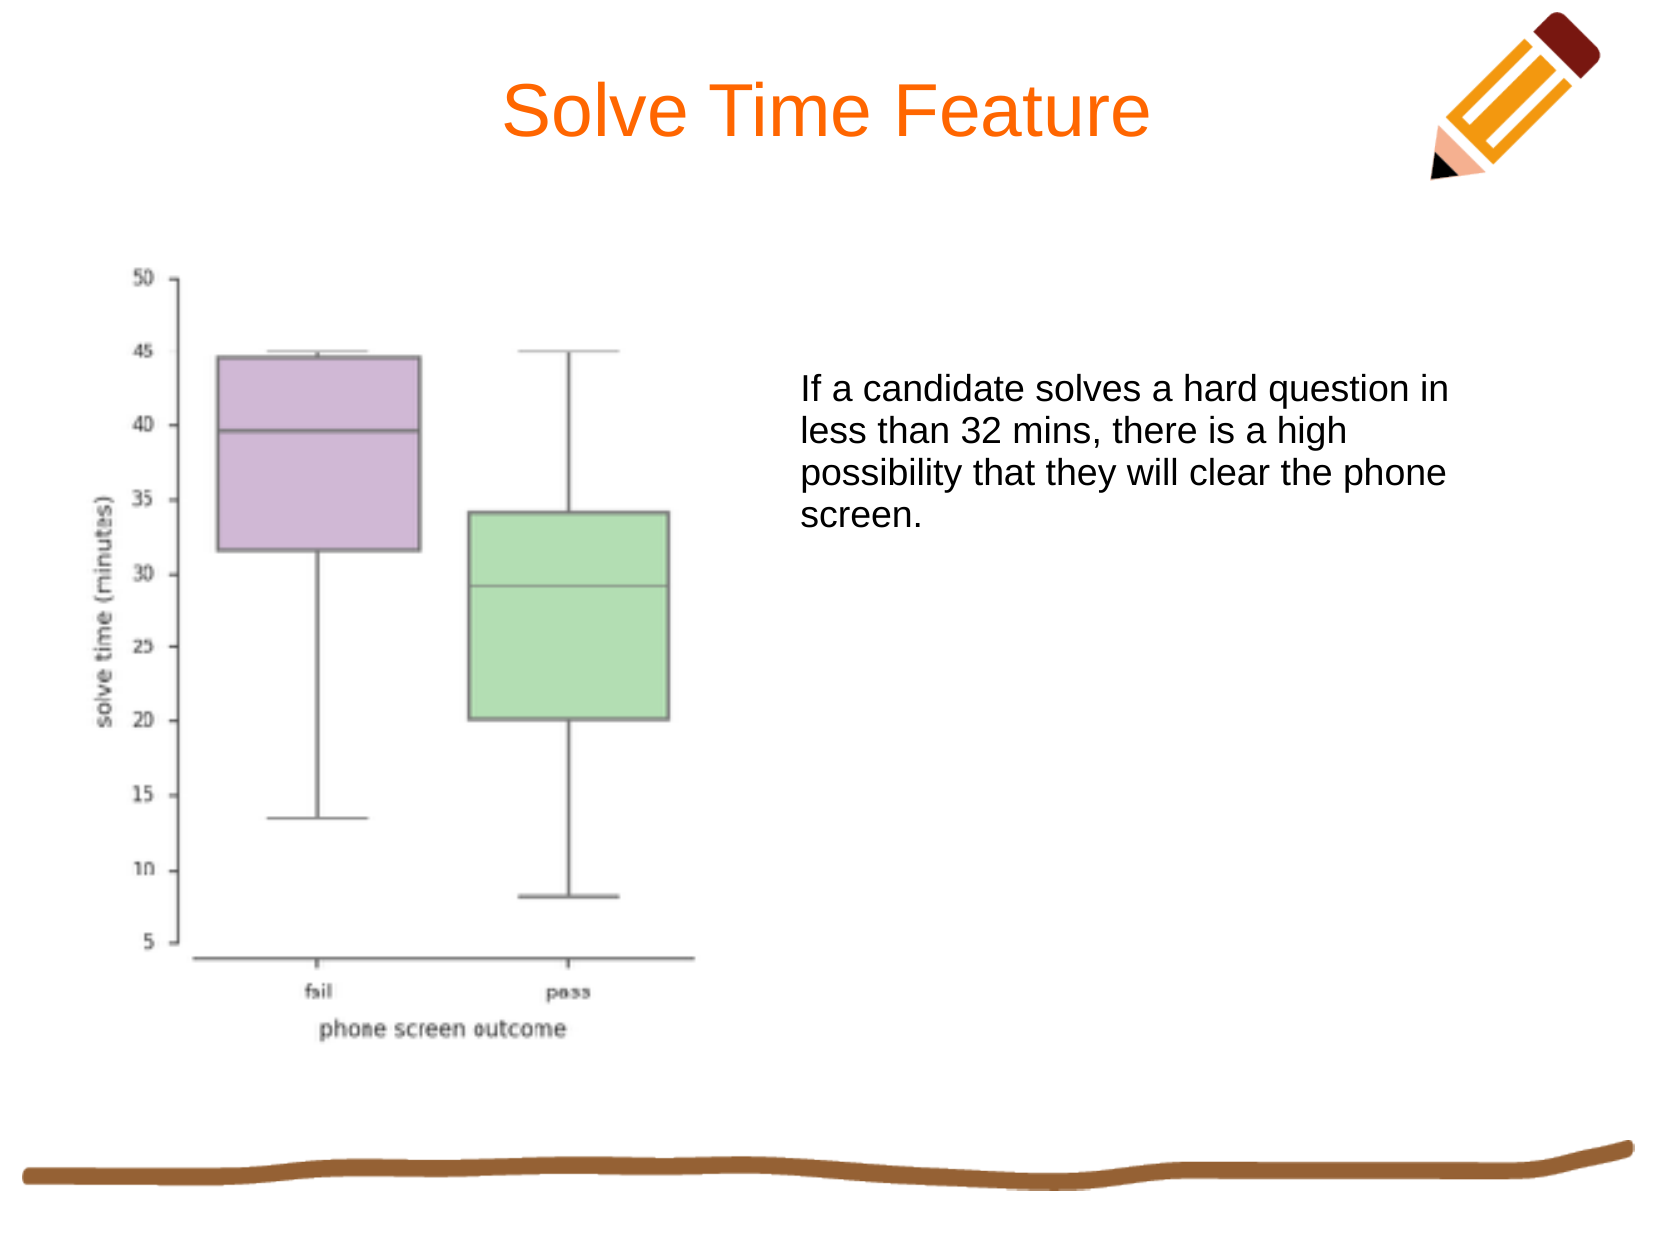

# Solve Time Feature
If a candidate solves a hard question in
less than 32 mins, there is a high
possibility that they will clear the phone
screen.